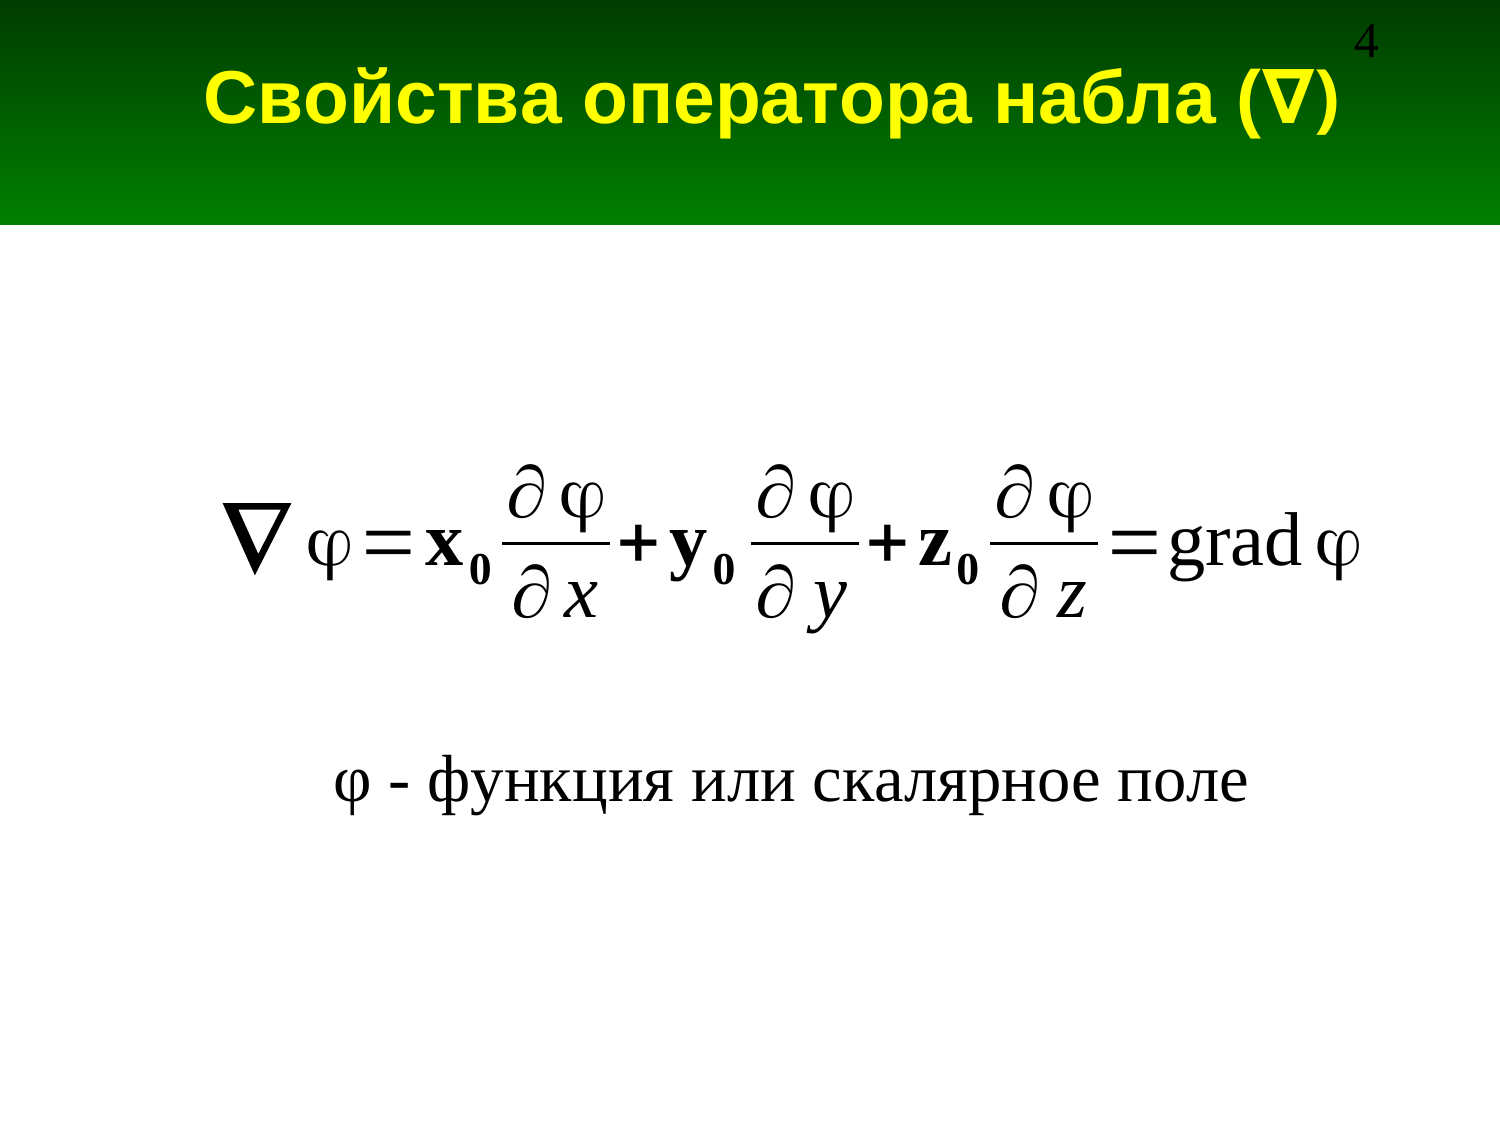

# Свойства оператора набла (∇)
φ - функция или скалярное поле